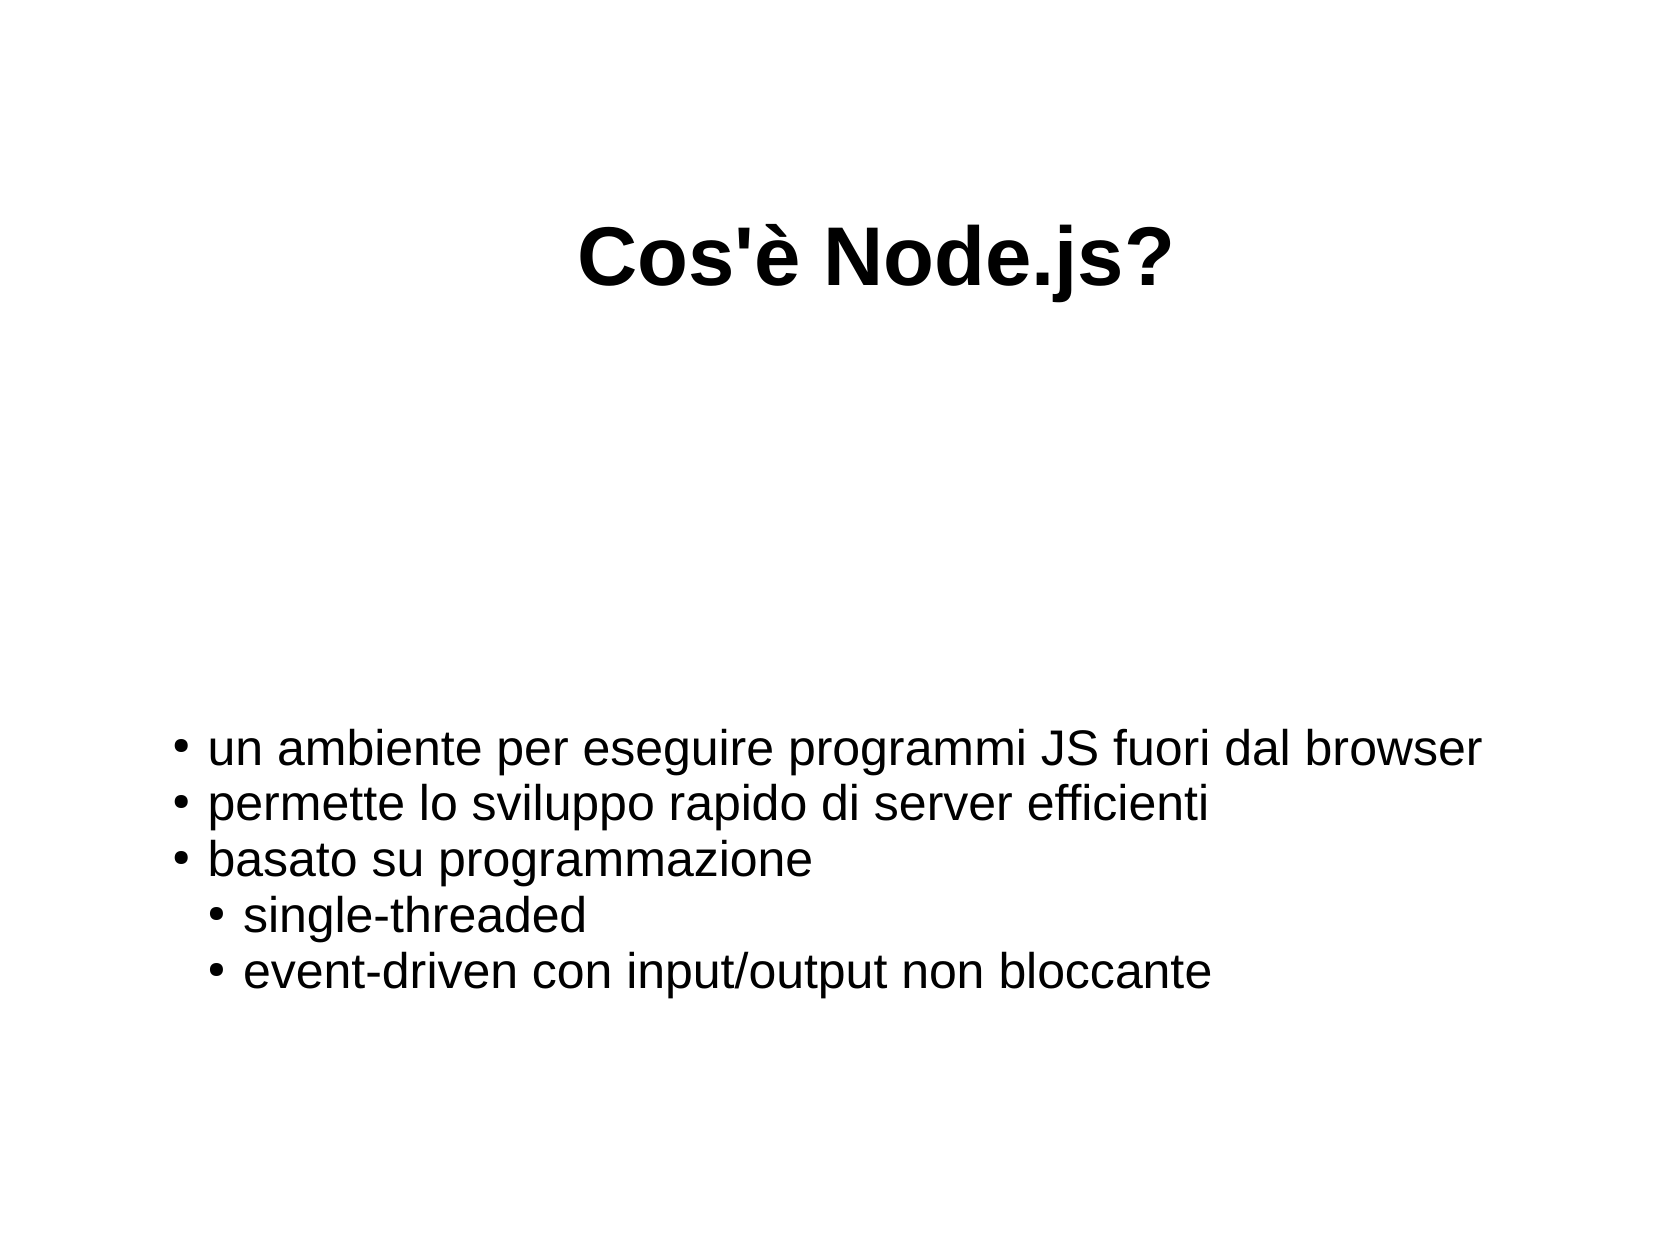

Cos'è Node.js?
un ambiente per eseguire programmi JS fuori dal browser
permette lo sviluppo rapido di server efficienti
basato su programmazione
single-threaded
event-driven con input/output non bloccante